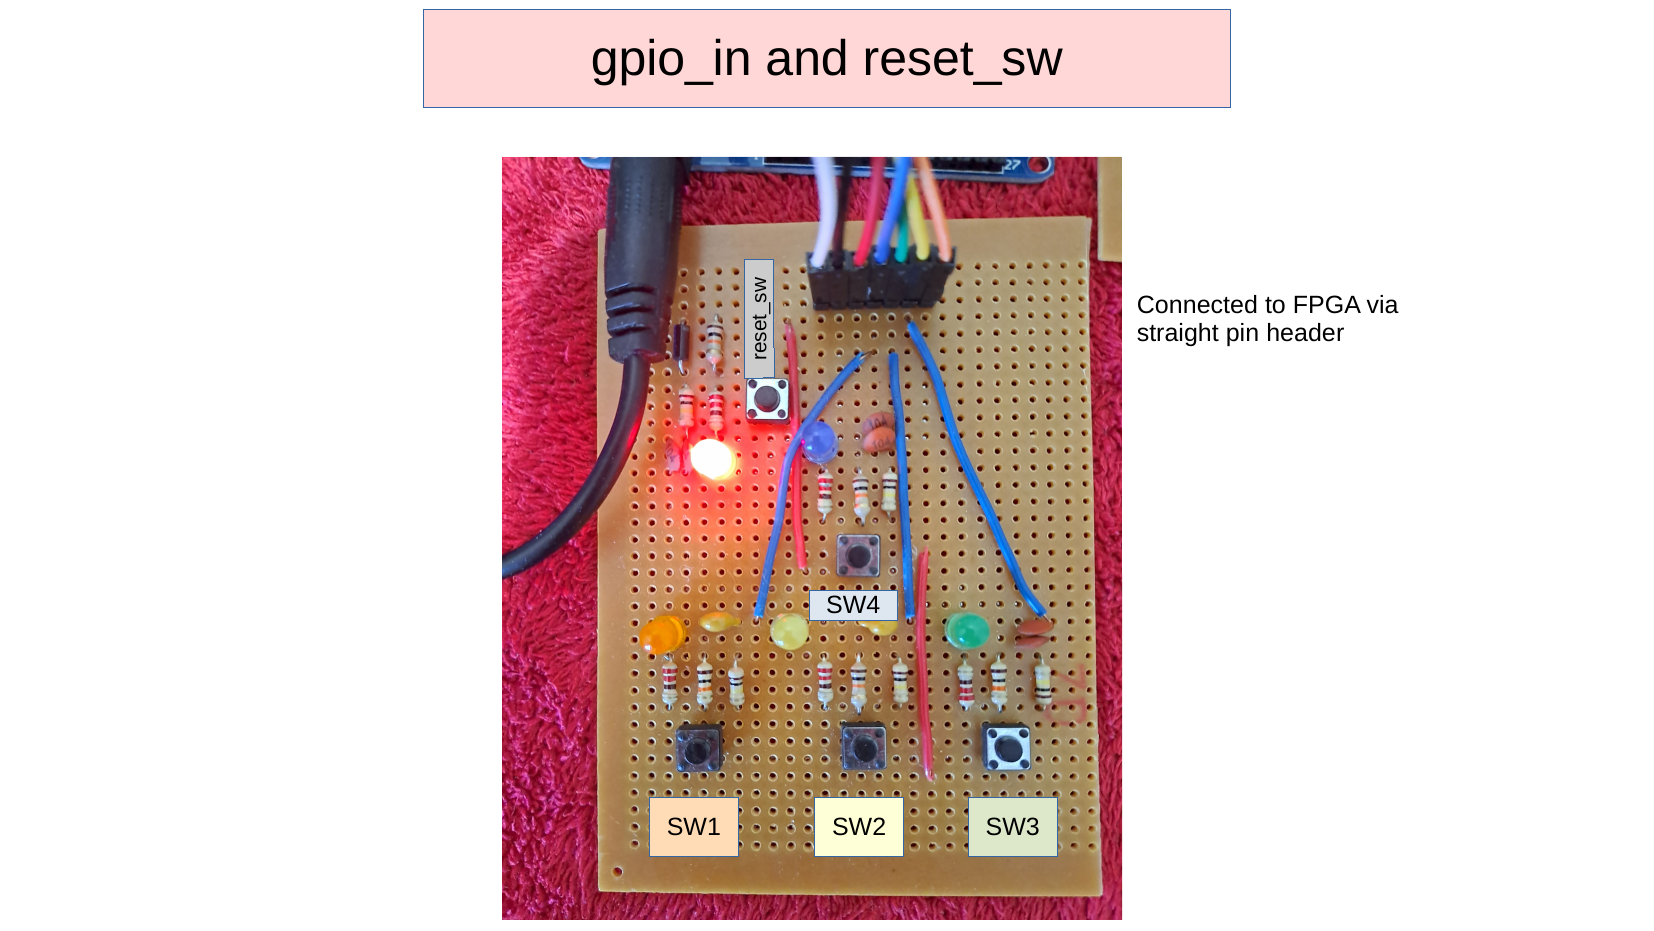

gpio_in and reset_sw
Connected to FPGA via straight pin header
reset_sw
SW4
SW1
SW2
SW3